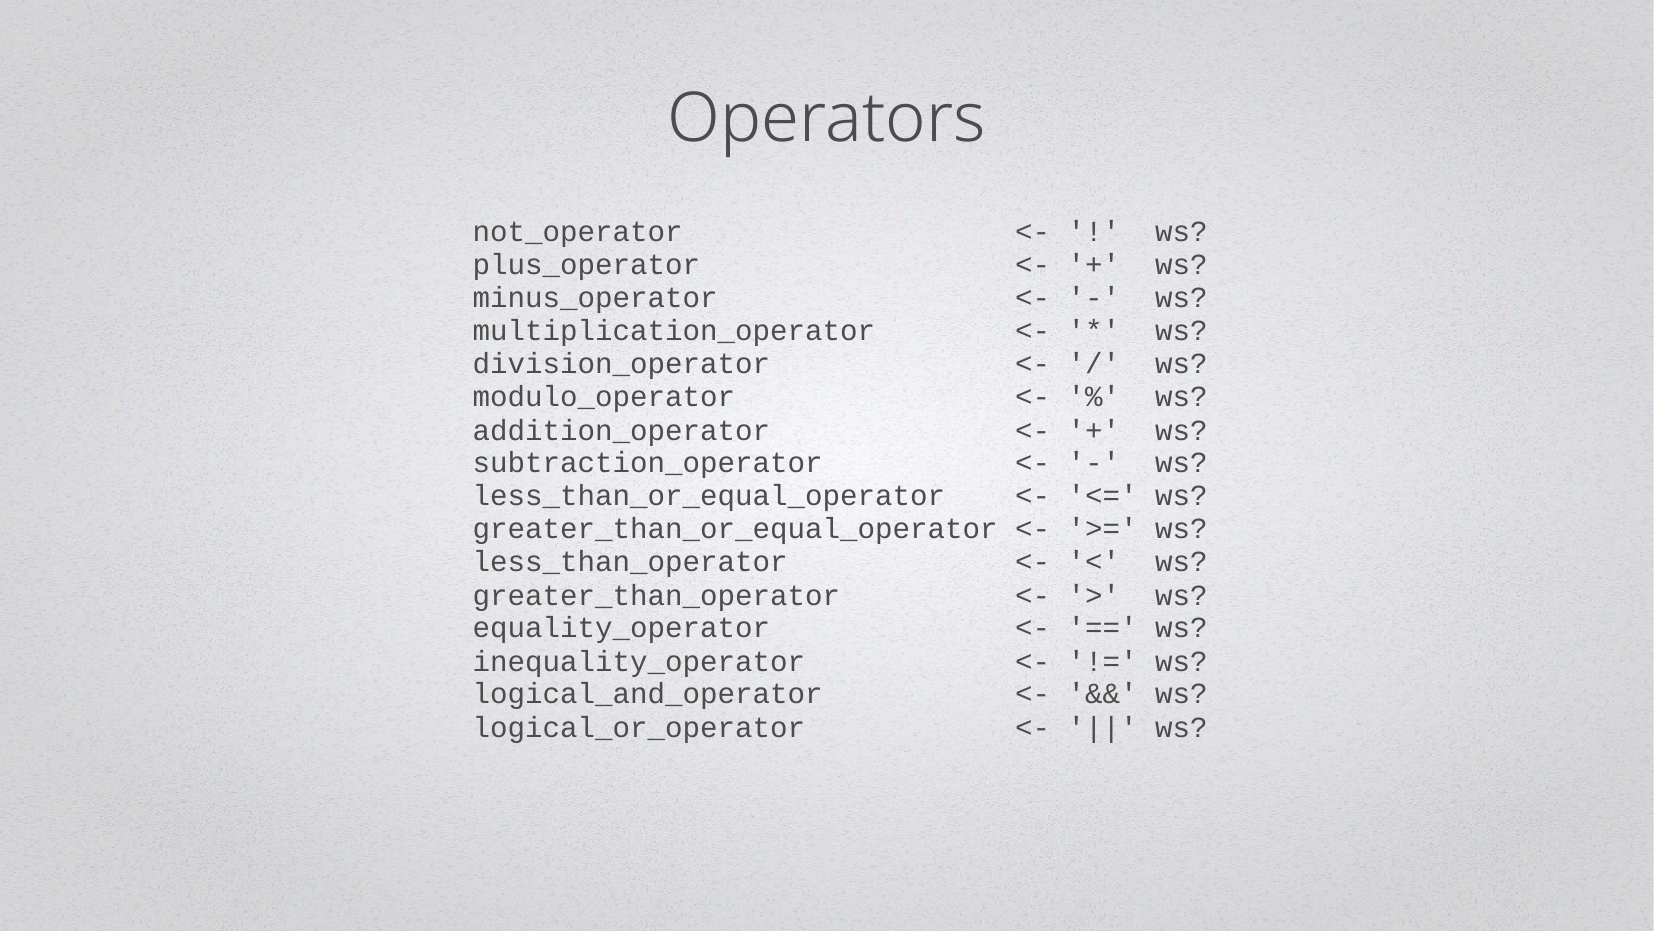

# Operators
not_operator <- '!' ws?
plus_operator <- '+' ws?
minus_operator <- '-' ws?
multiplication_operator <- '*' ws?
division_operator <- '/' ws?
modulo_operator <- '%' ws?
addition_operator <- '+' ws?
subtraction_operator <- '-' ws?
less_than_or_equal_operator <- '<=' ws?
greater_than_or_equal_operator <- '>=' ws?
less_than_operator <- '<' ws?
greater_than_operator <- '>' ws?
equality_operator <- '==' ws?
inequality_operator <- '!=' ws?
logical_and_operator <- '&&' ws?
logical_or_operator <- '||' ws?